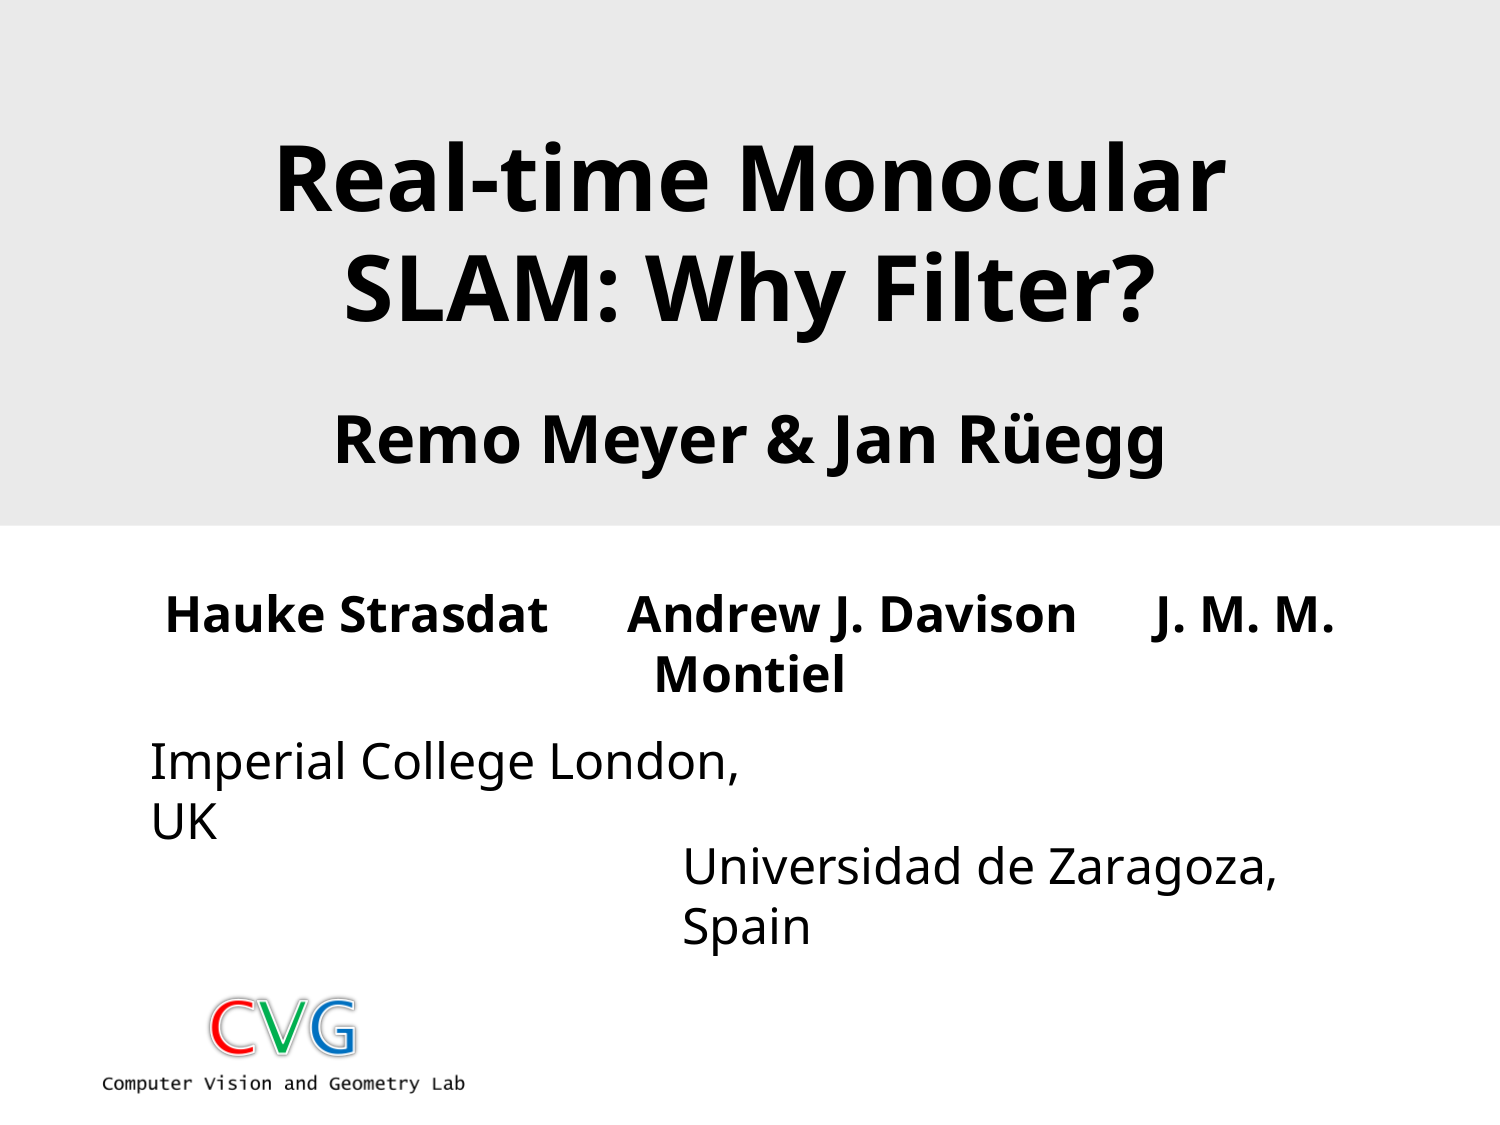

# Real-time Monocular SLAM: Why Filter?
Remo Meyer & Jan Rüegg
Hauke Strasdat Andrew J. Davison J. M. M. Montiel
Imperial College London, UK
Universidad de Zaragoza, Spain